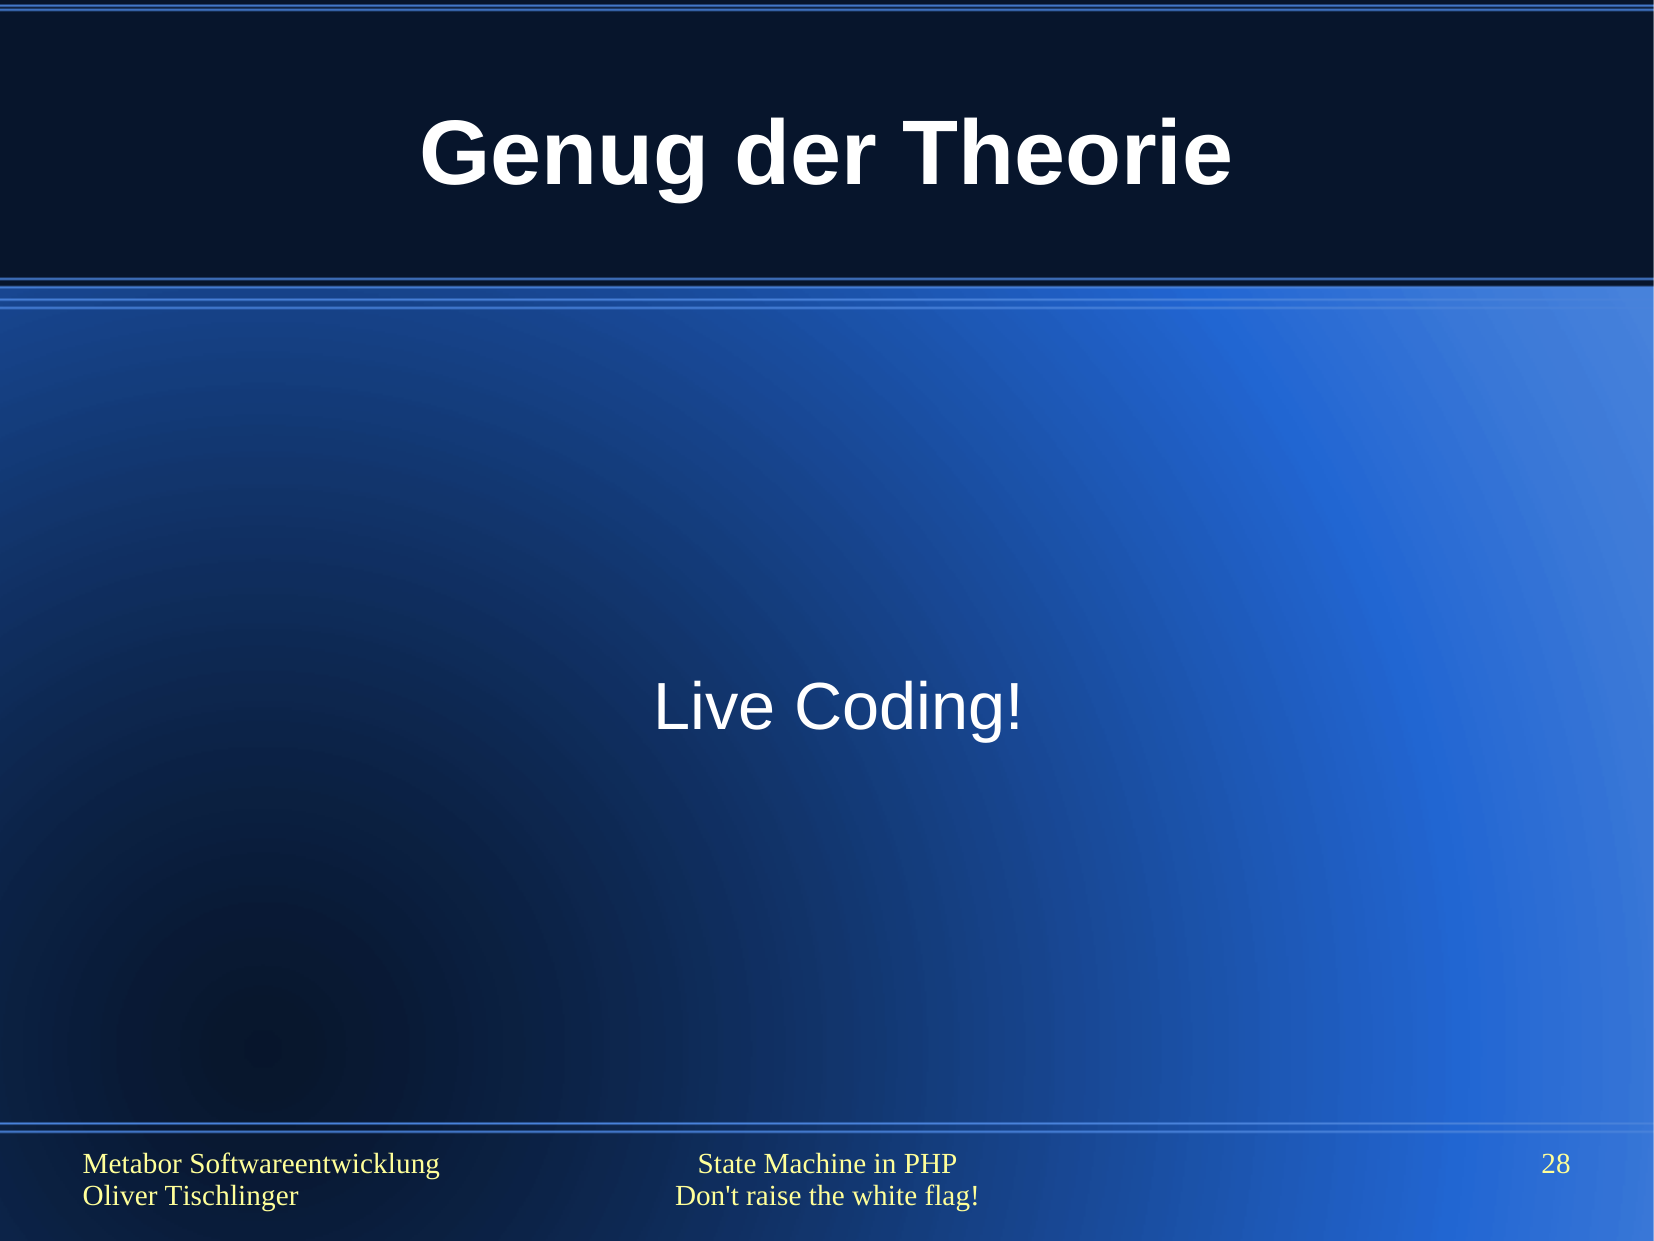

# Genug der Theorie
Live Coding!
28